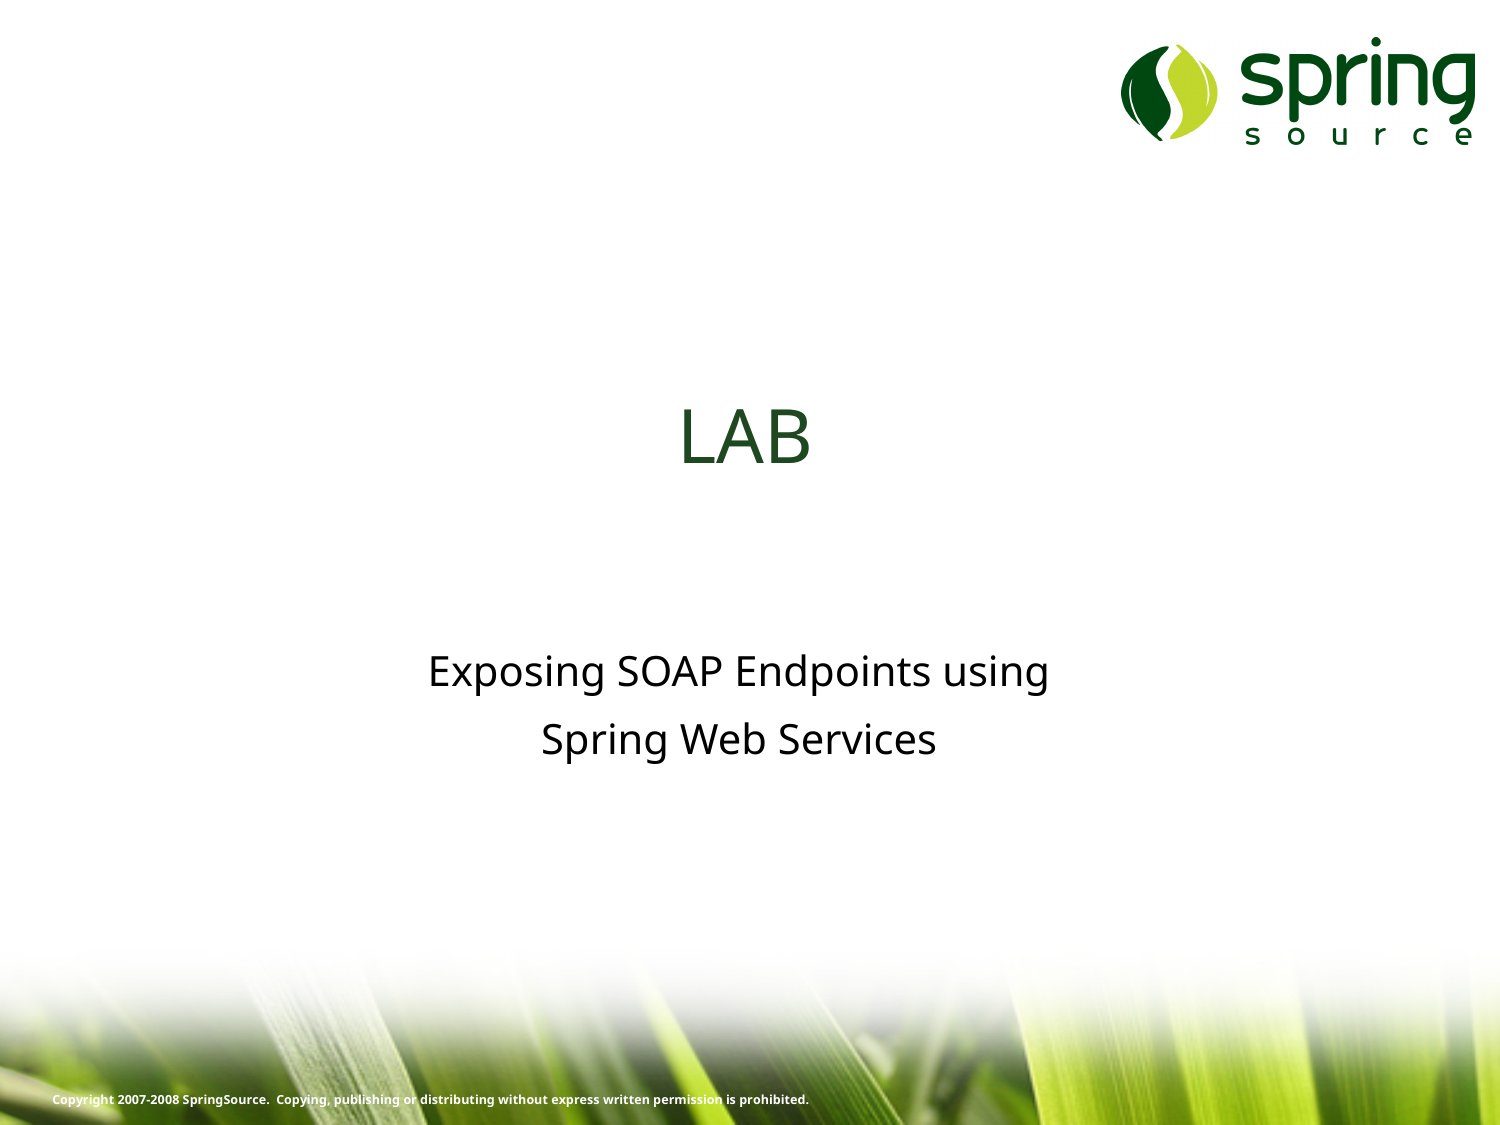

# LAB
Exposing SOAP Endpoints using
Spring Web Services